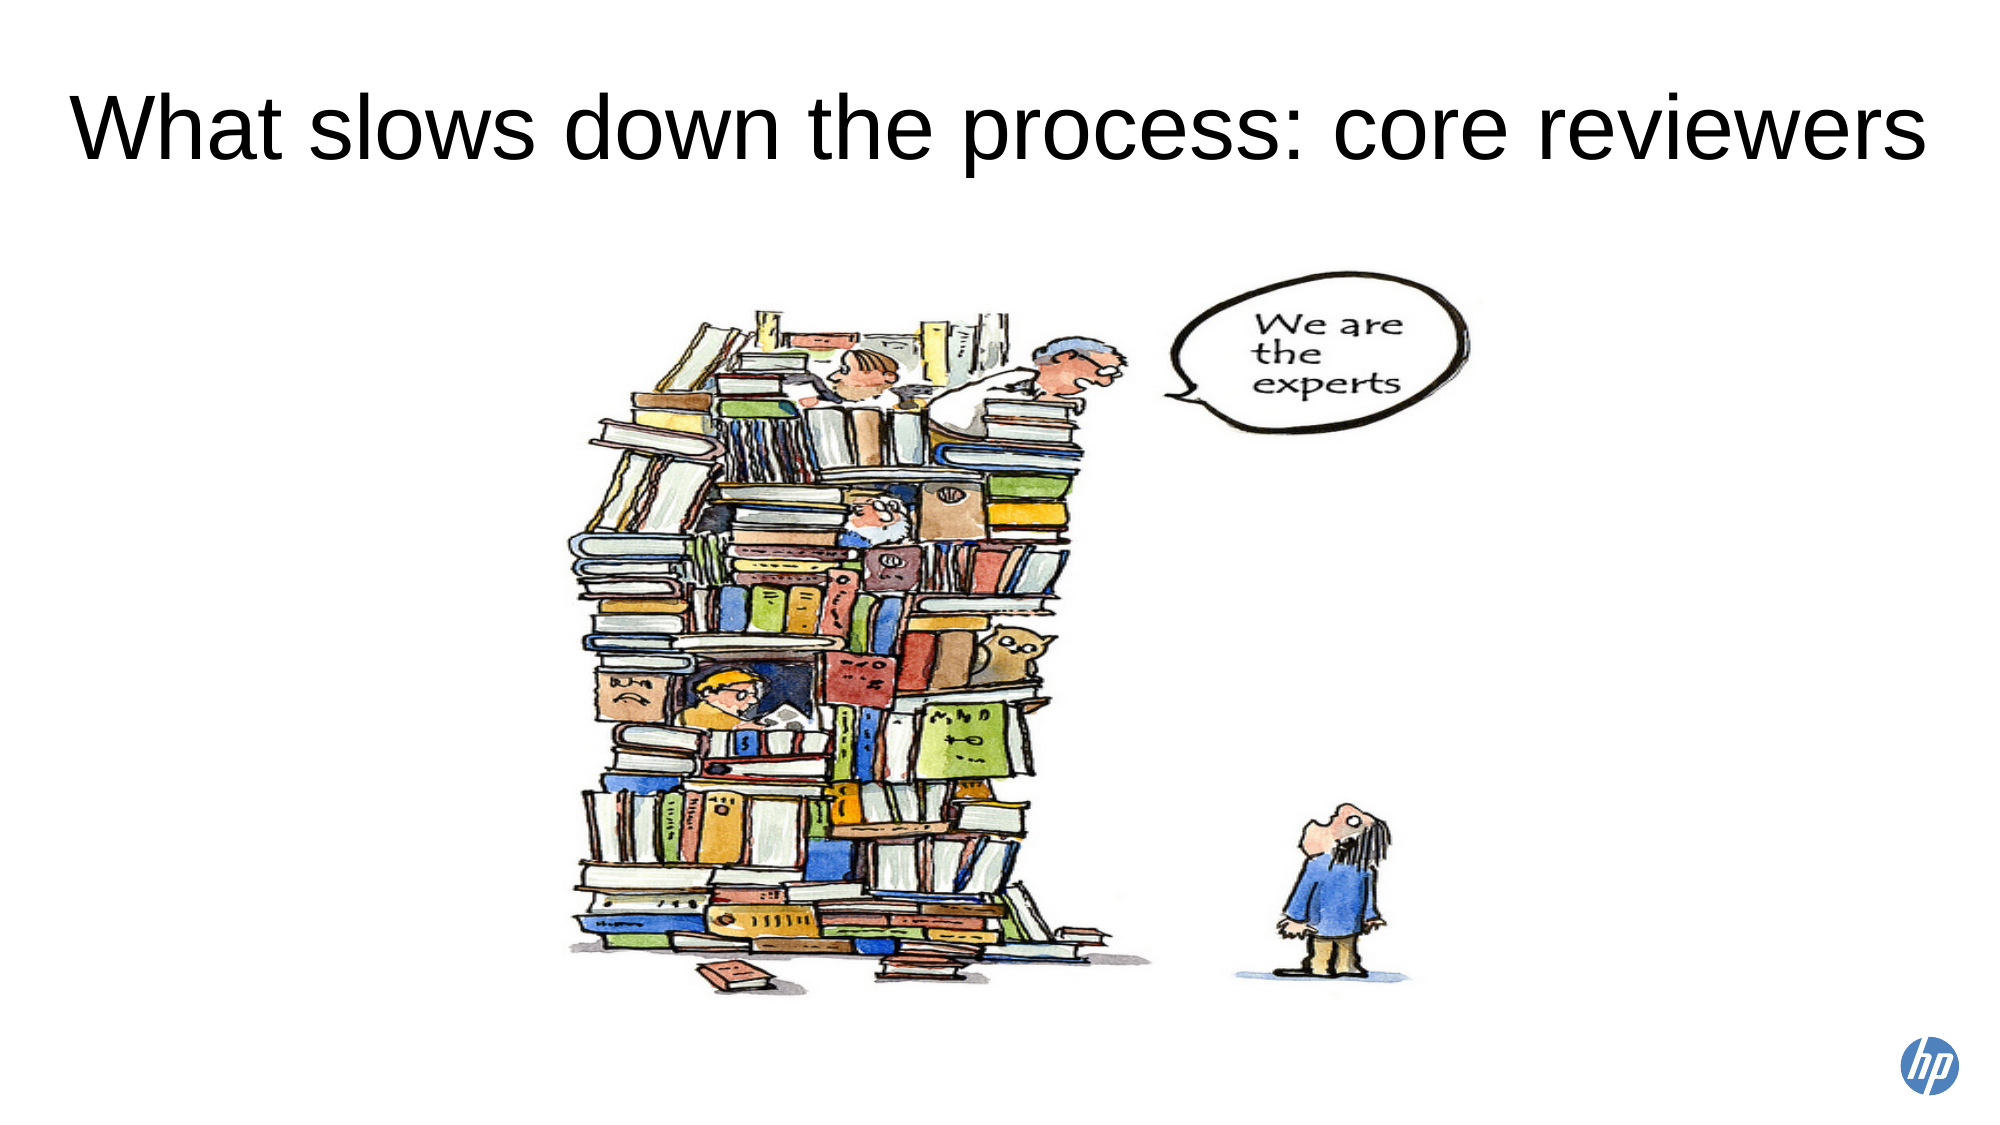

# What slows down the process: core reviewers